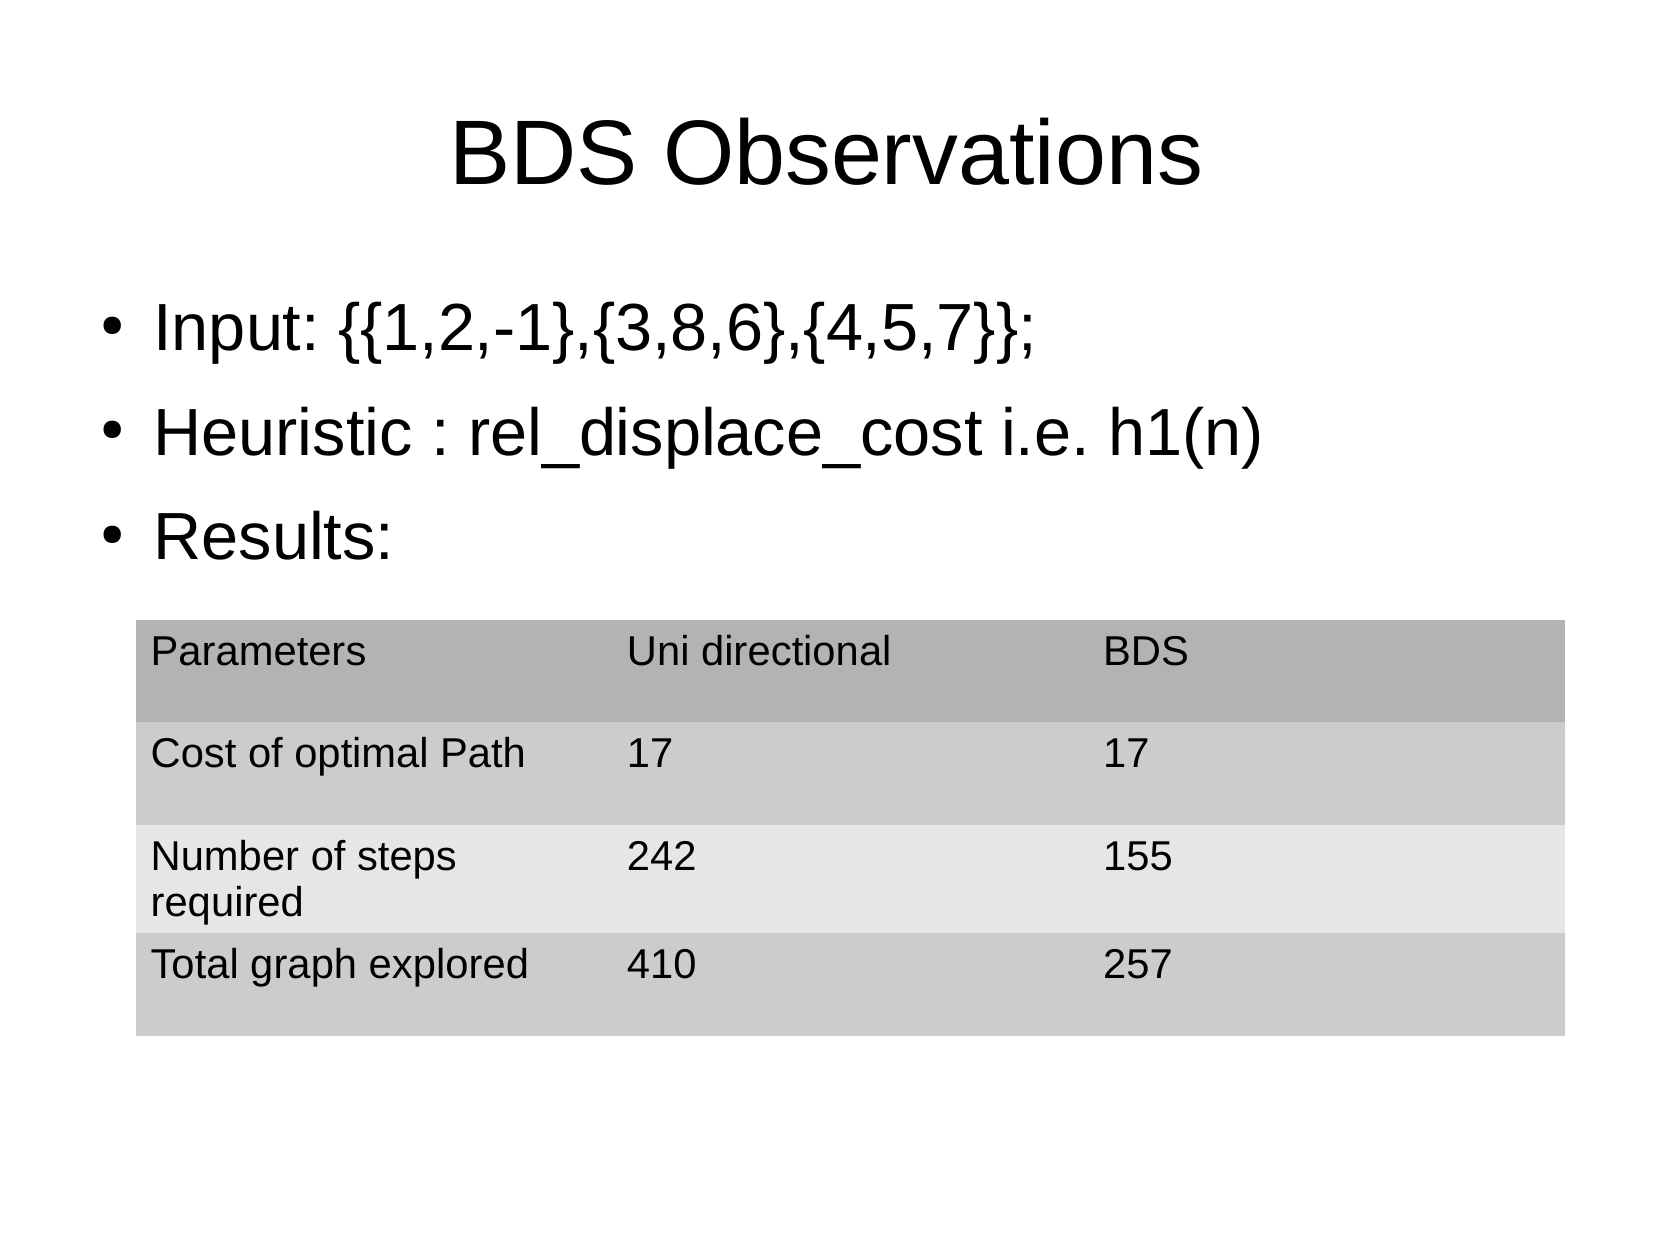

# BDS Observations
Input: {{1,2,-1},{3,8,6},{4,5,7}};
Heuristic : rel_displace_cost i.e. h1(n)
Results:
| Parameters | Uni directional | BDS |
| --- | --- | --- |
| Cost of optimal Path | 17 | 17 |
| Number of steps required | 242 | 155 |
| Total graph explored | 410 | 257 |